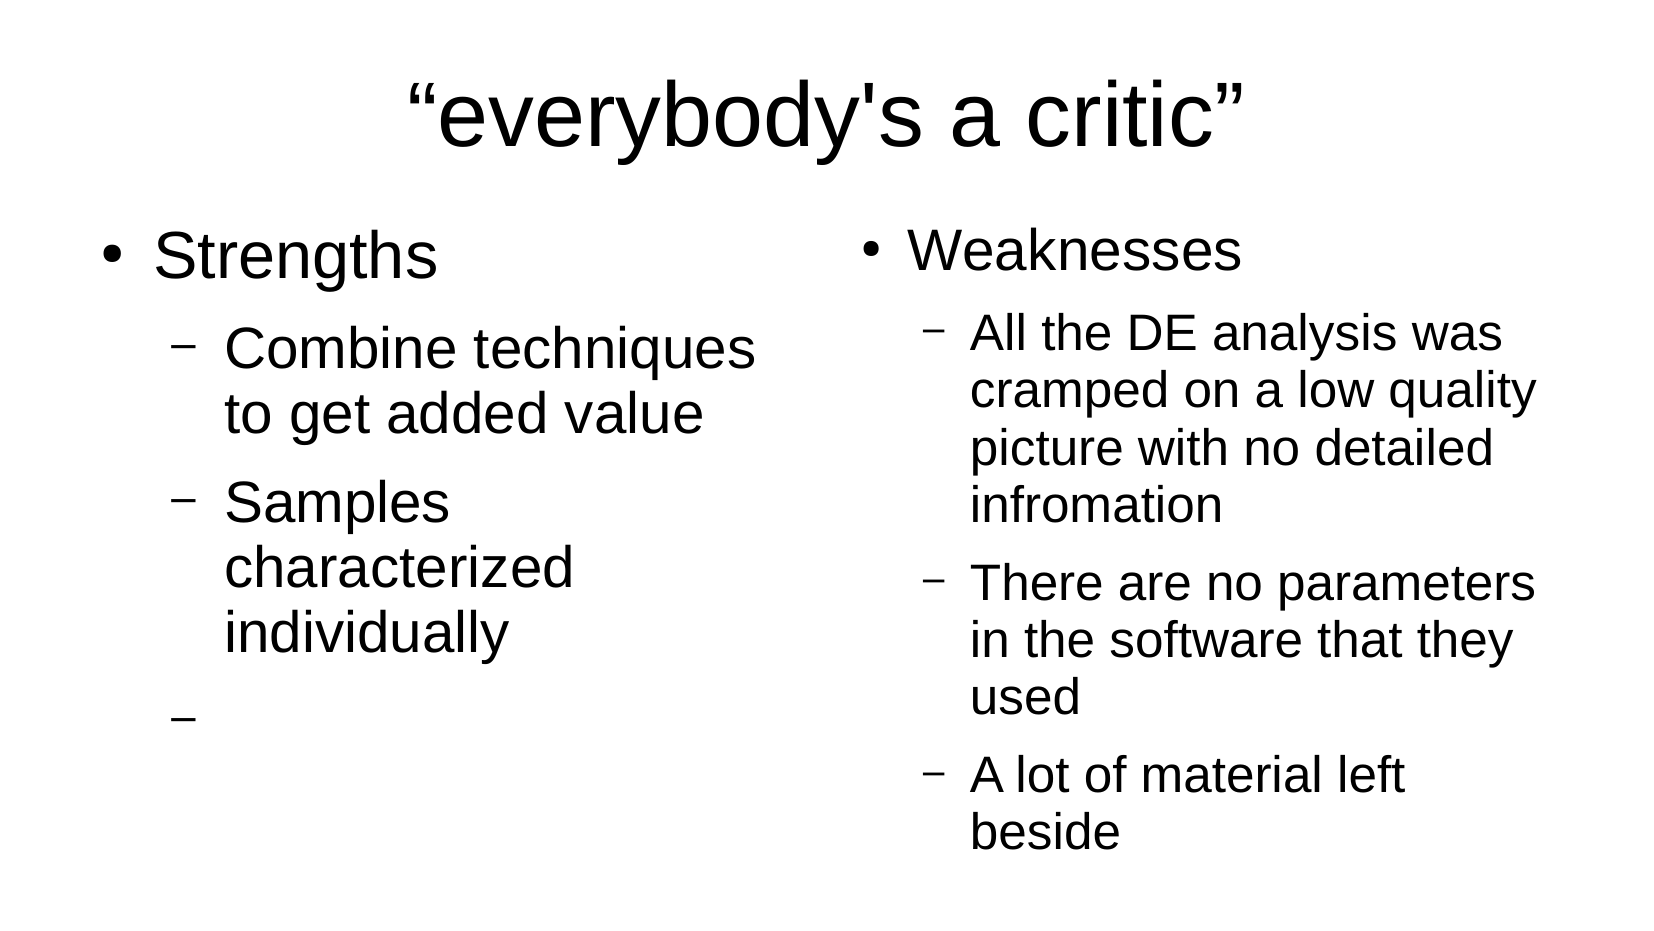

# “everybody's a critic”
Strengths
Combine techniques to get added value
Samples characterized individually
Weaknesses
All the DE analysis was cramped on a low quality picture with no detailed infromation
There are no parameters in the software that they used
A lot of material left beside